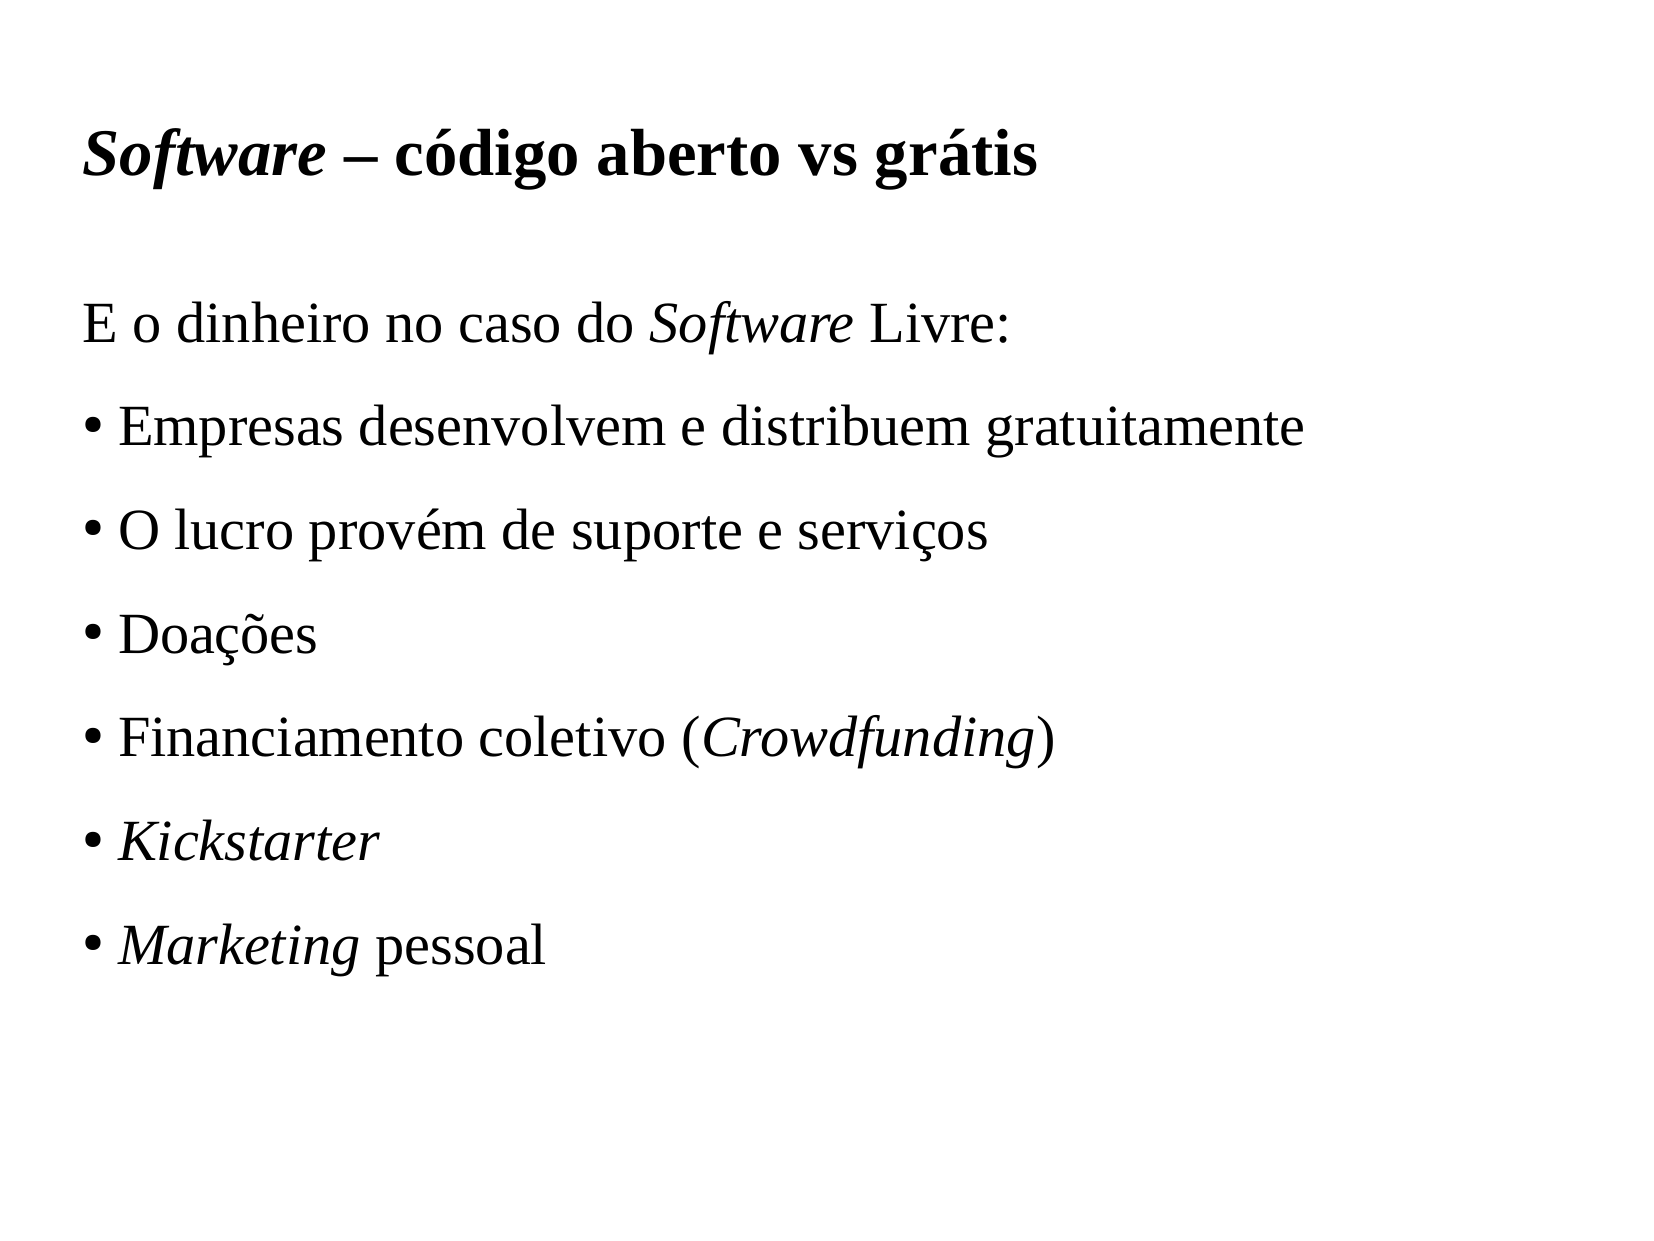

# Software – código aberto vs grátis
E o dinheiro no caso do Software Livre:
Empresas desenvolvem e distribuem gratuitamente
O lucro provém de suporte e serviços
Doações
Financiamento coletivo (Crowdfunding)
Kickstarter
Marketing pessoal